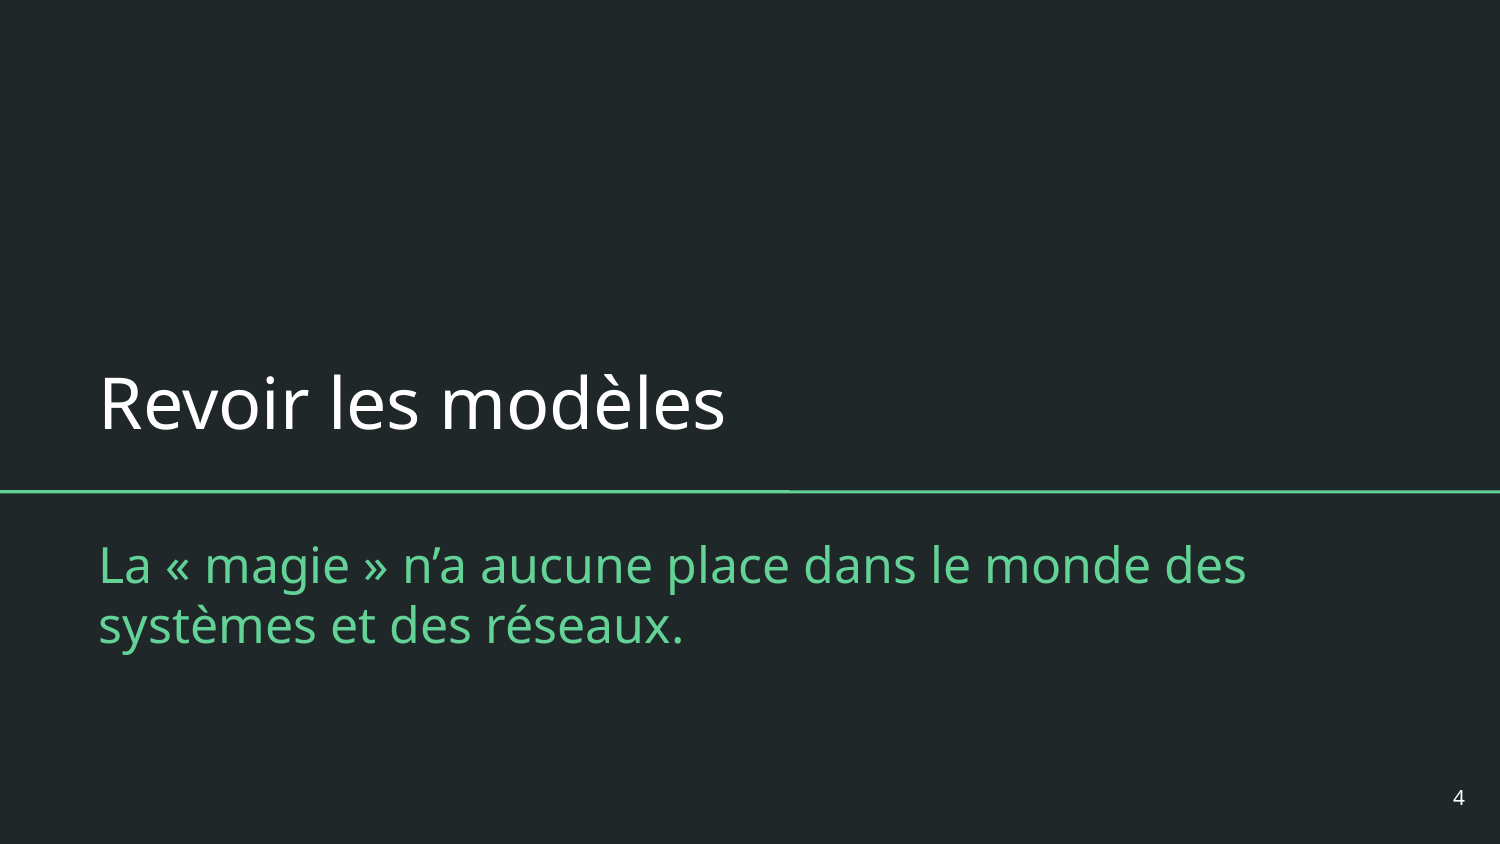

# Revoir les modèles
La « magie » n’a aucune place dans le monde des systèmes et des réseaux.